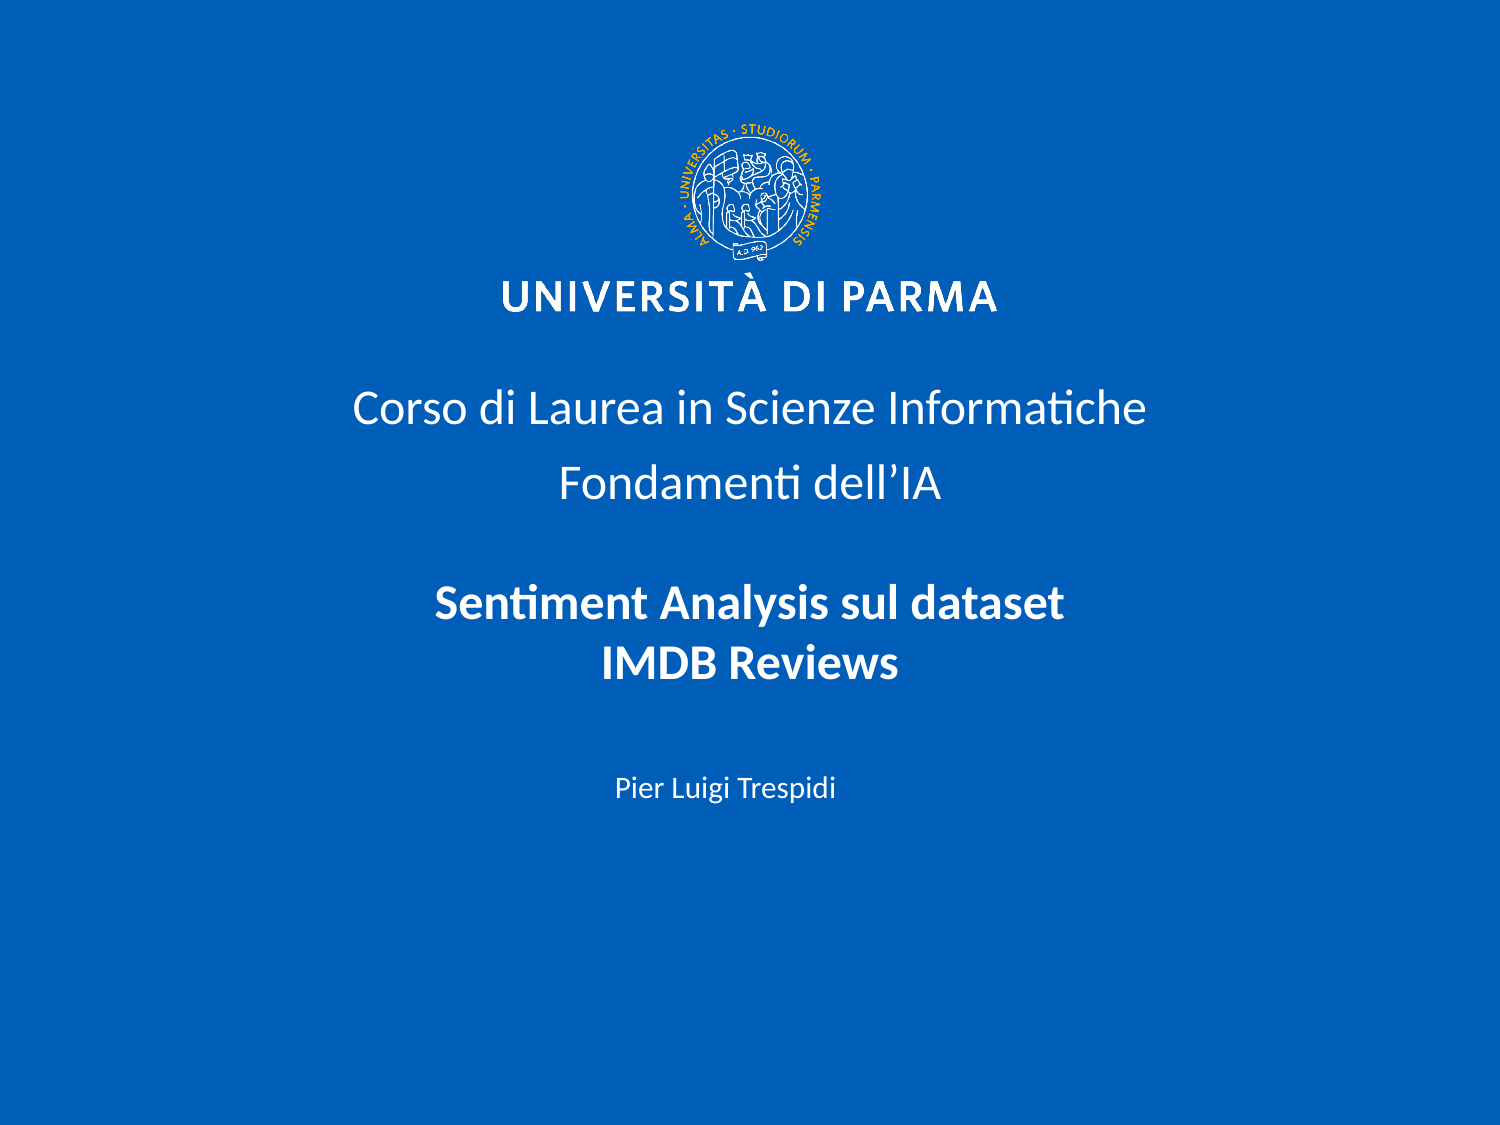

Corso di Laurea in Scienze Informatiche
Fondamenti dell’IA
Sentiment Analysis sul dataset IMDB Reviews
Pier Luigi Trespidi